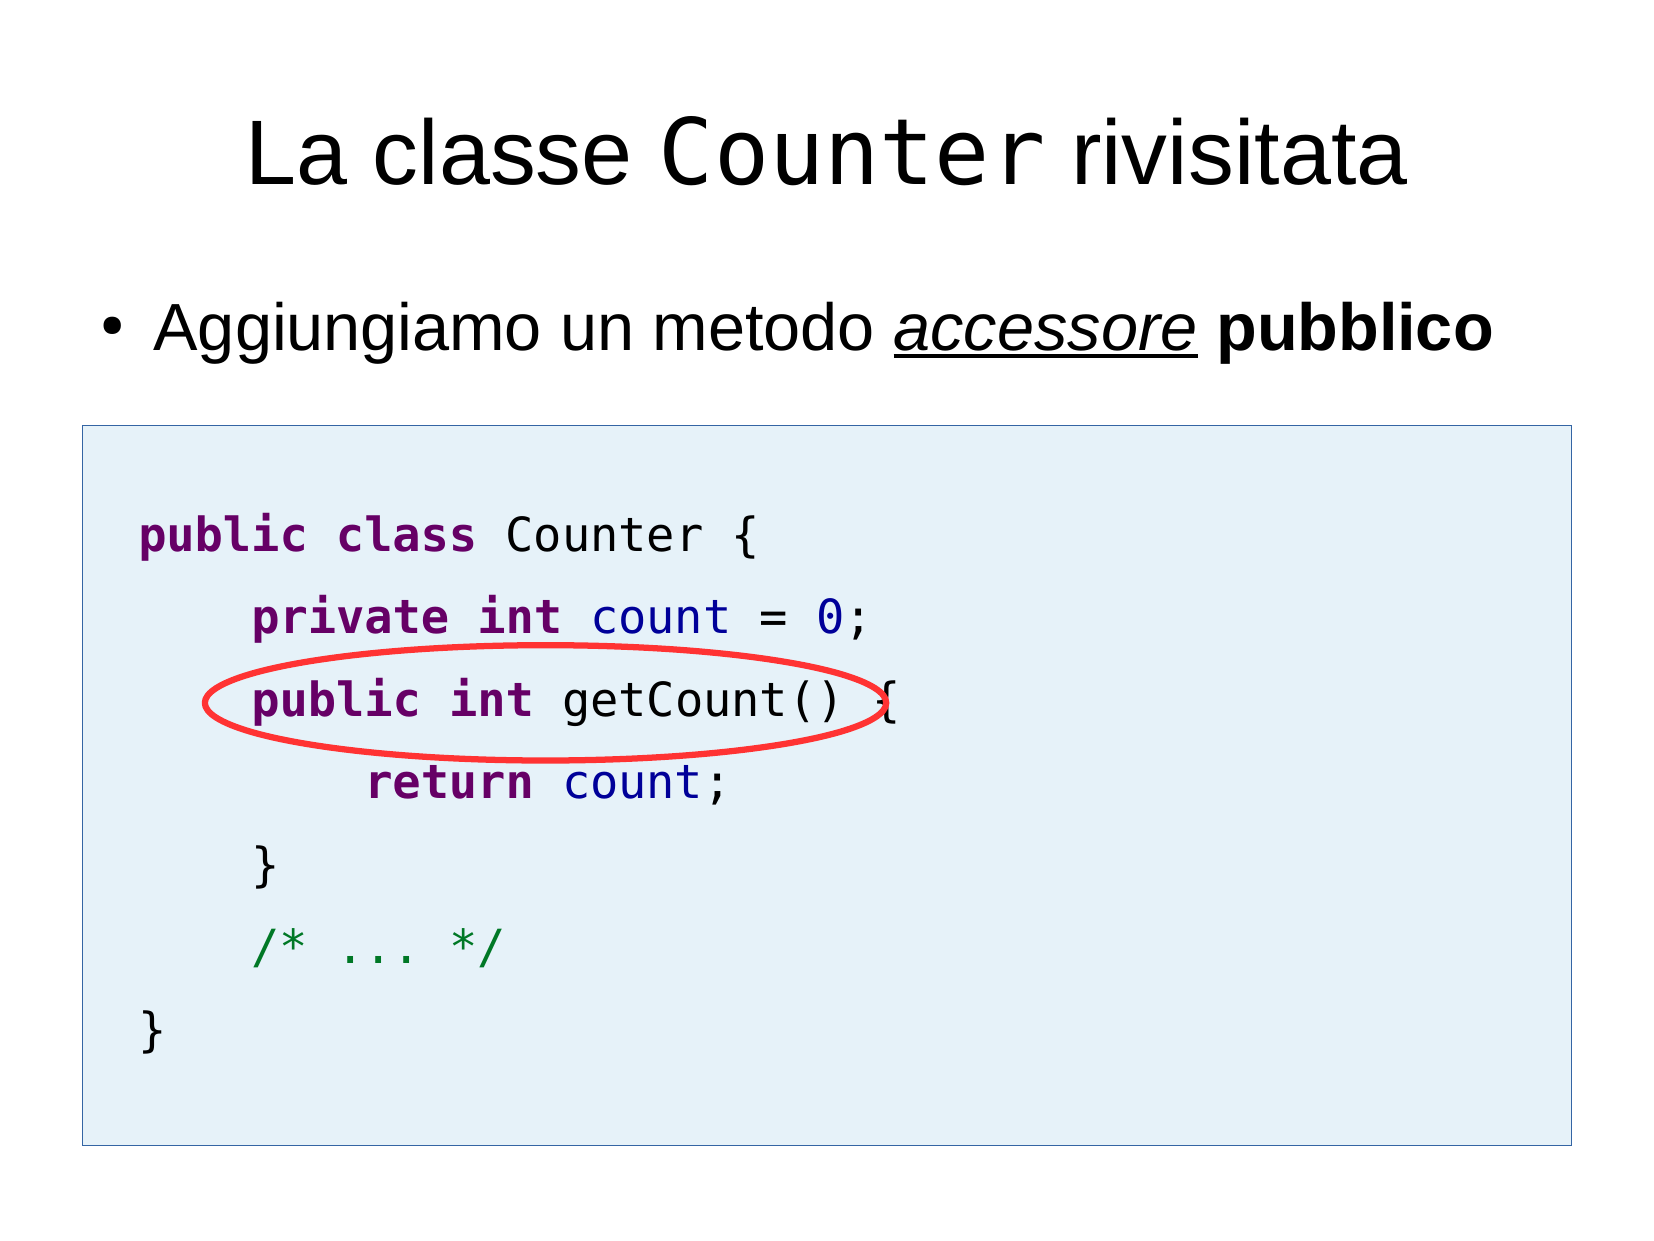

# La classe Counter rivisitata
Aggiungiamo un metodo accessore pubblico
public class Counter {
 private int count = 0;
 public int getCount() {
 return count;
 }
 /* ... */
}